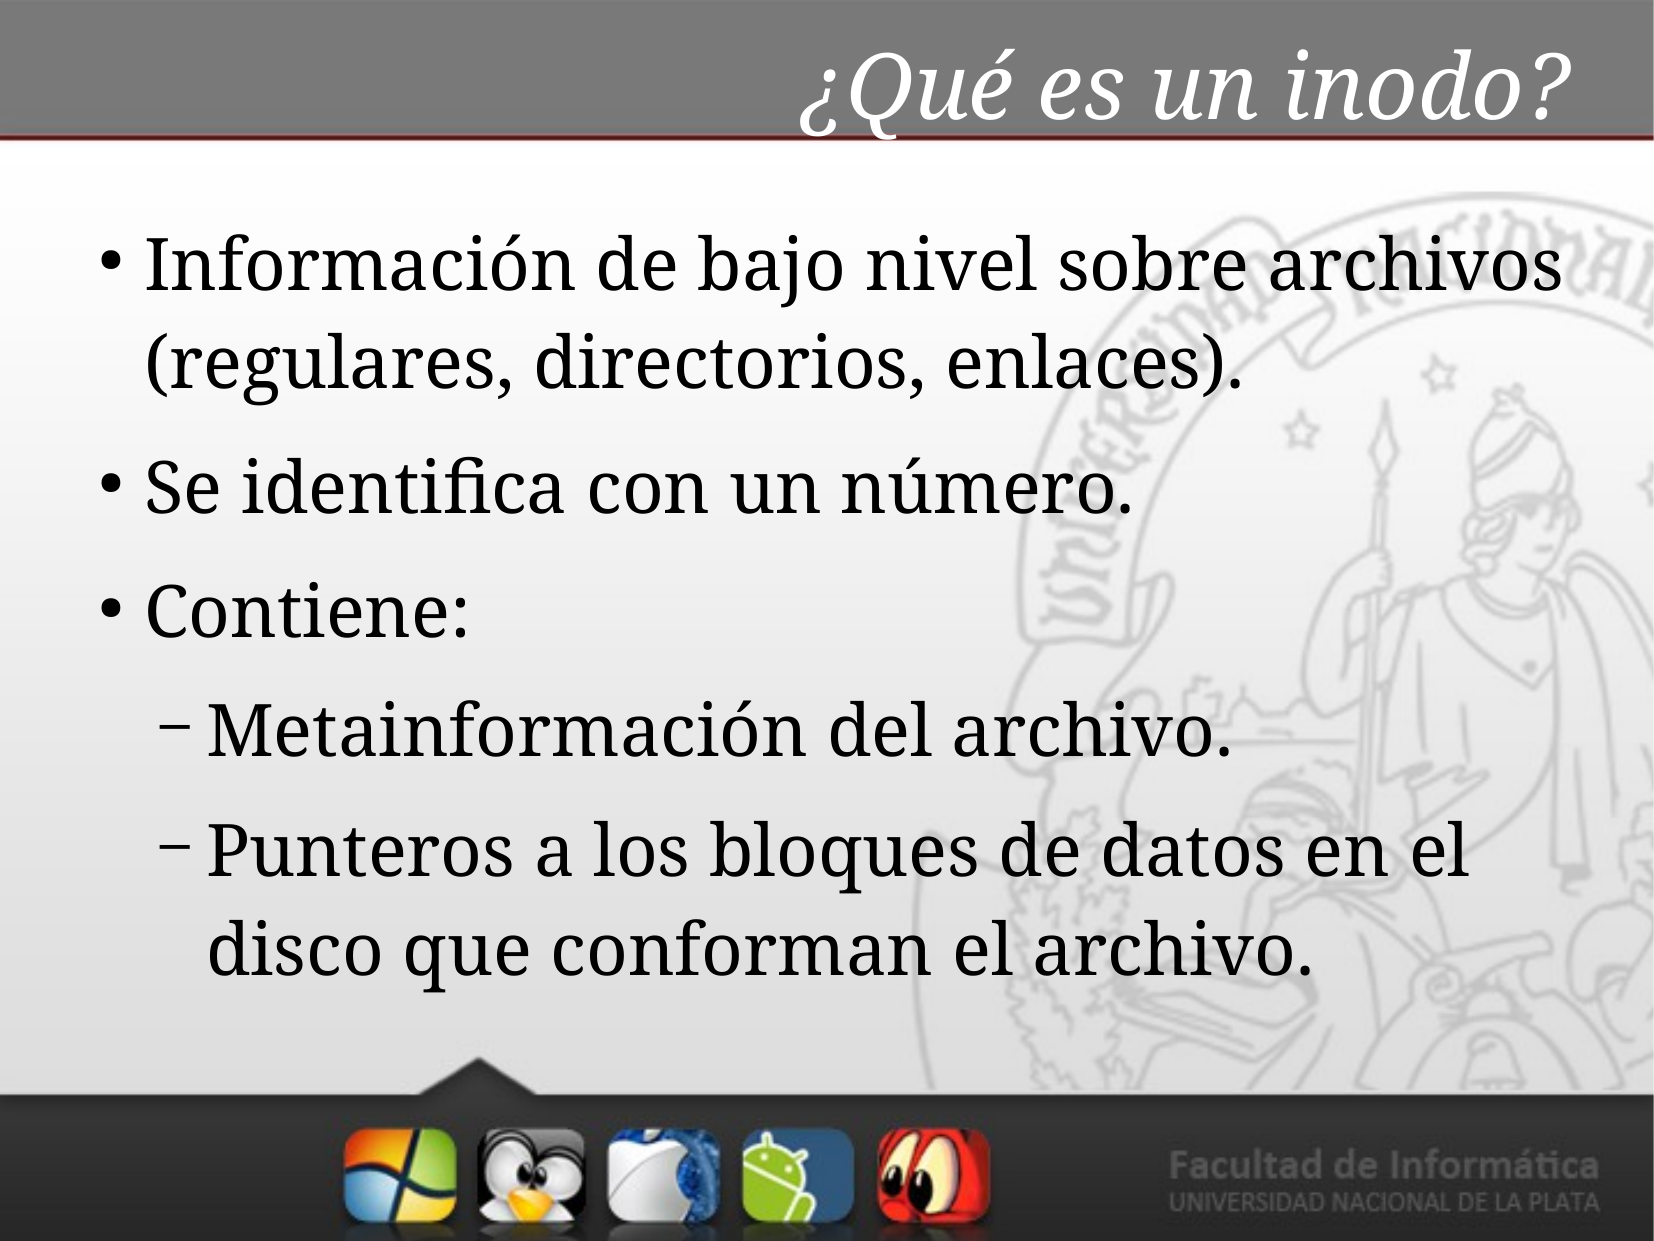

# ¿Qué es un inodo?
Información de bajo nivel sobre archivos (regulares, directorios, enlaces).
Se identifica con un número.
Contiene:
Metainformación del archivo.
Punteros a los bloques de datos en el disco que conforman el archivo.